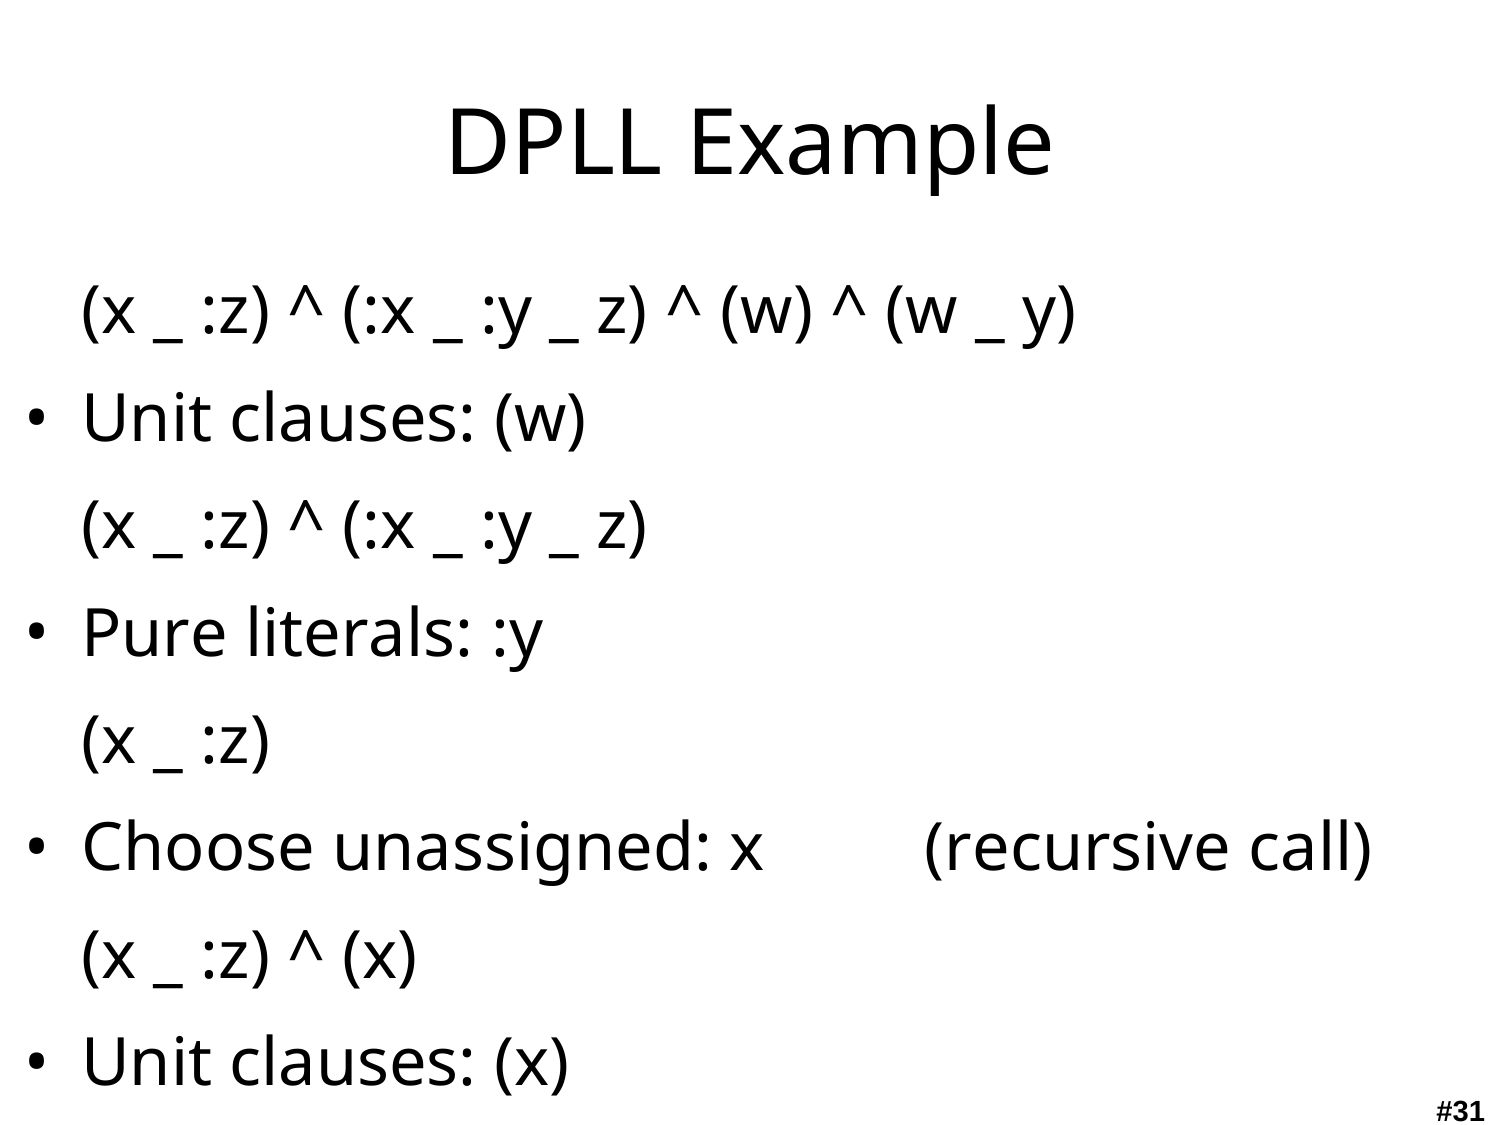

# DPLL Example
(x _ :z) ^ (:x _ :y _ z) ^ (w) ^ (w _ y)
Unit clauses: (w)
(x _ :z) ^ (:x _ :y _ z)
Pure literals: :y
(x _ :z)
Choose unassigned: x		(recursive call)
(x _ :z) ^ (x)
Unit clauses: (x)
Done! σ={w, :y, x}
31